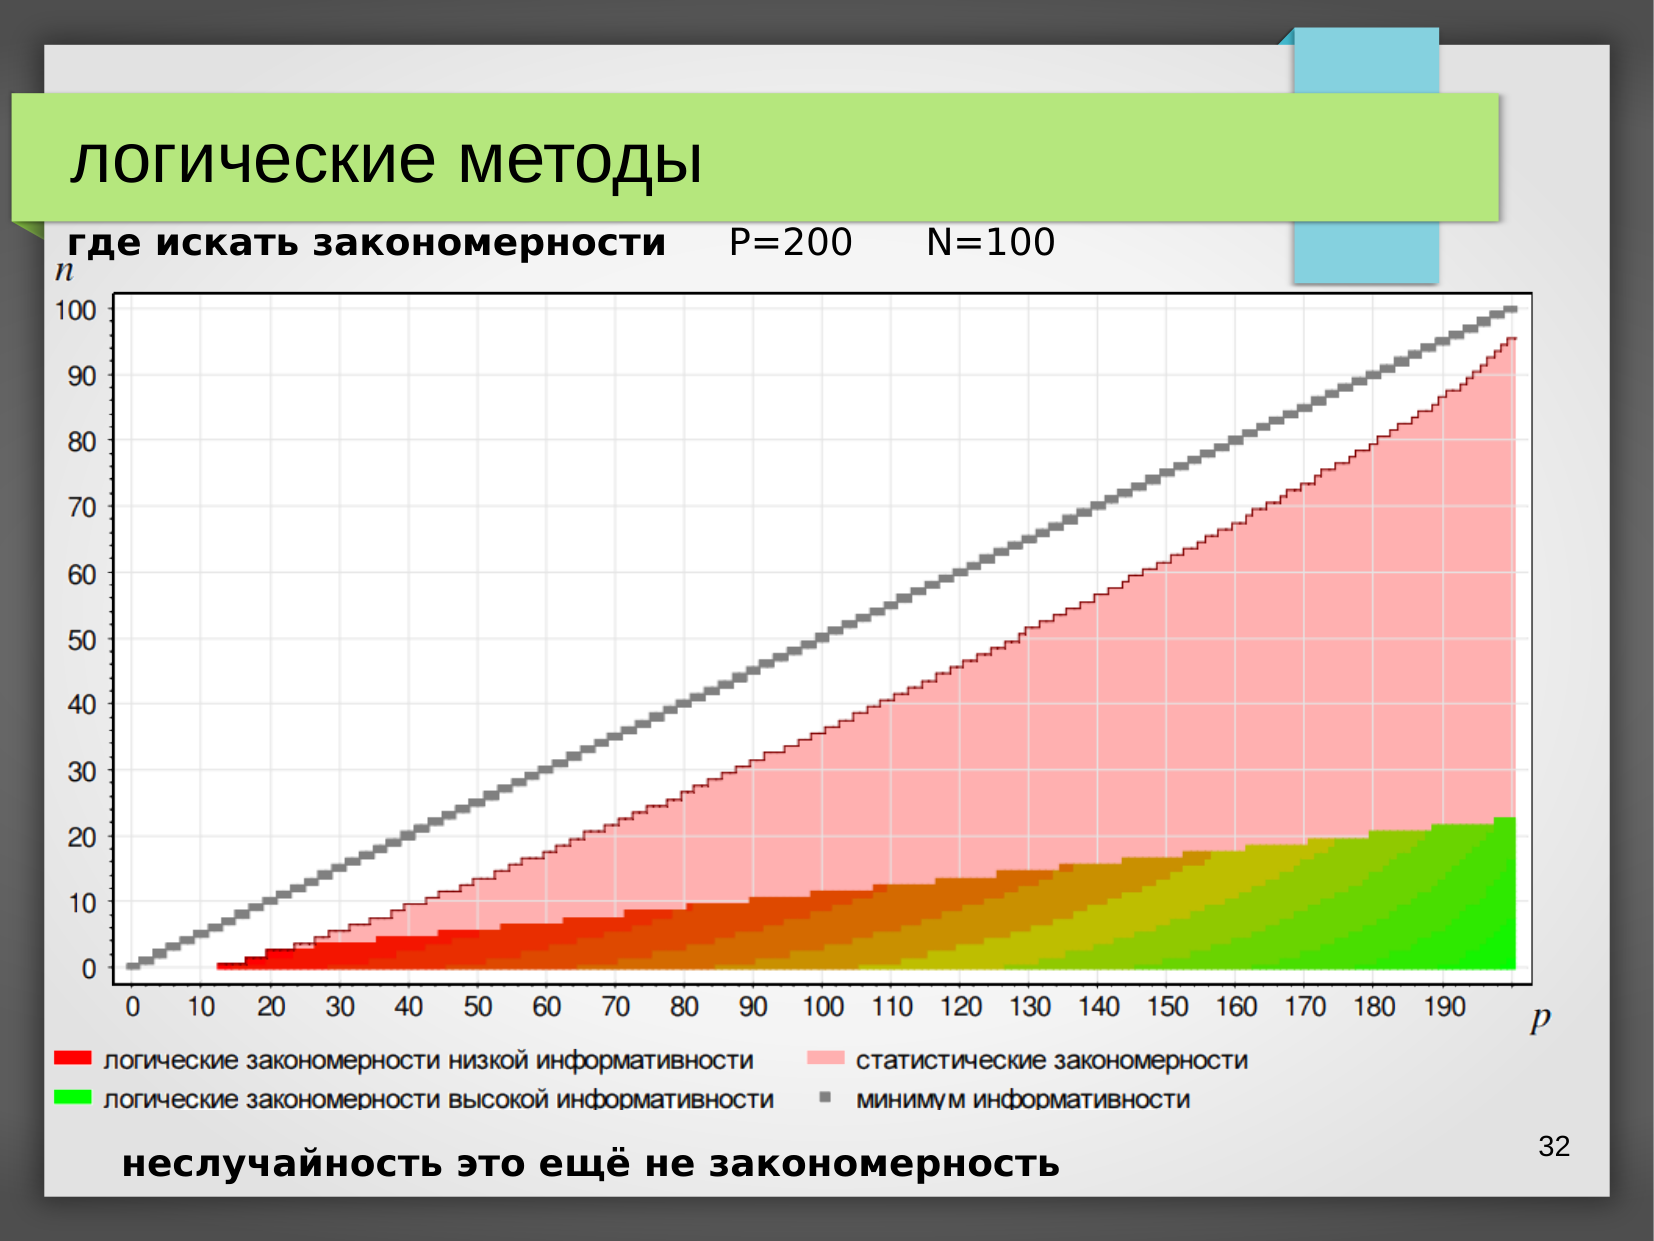

# логические методы
где искать закономерности P=200 N=100
32
неслучайность это ещё не закономерность